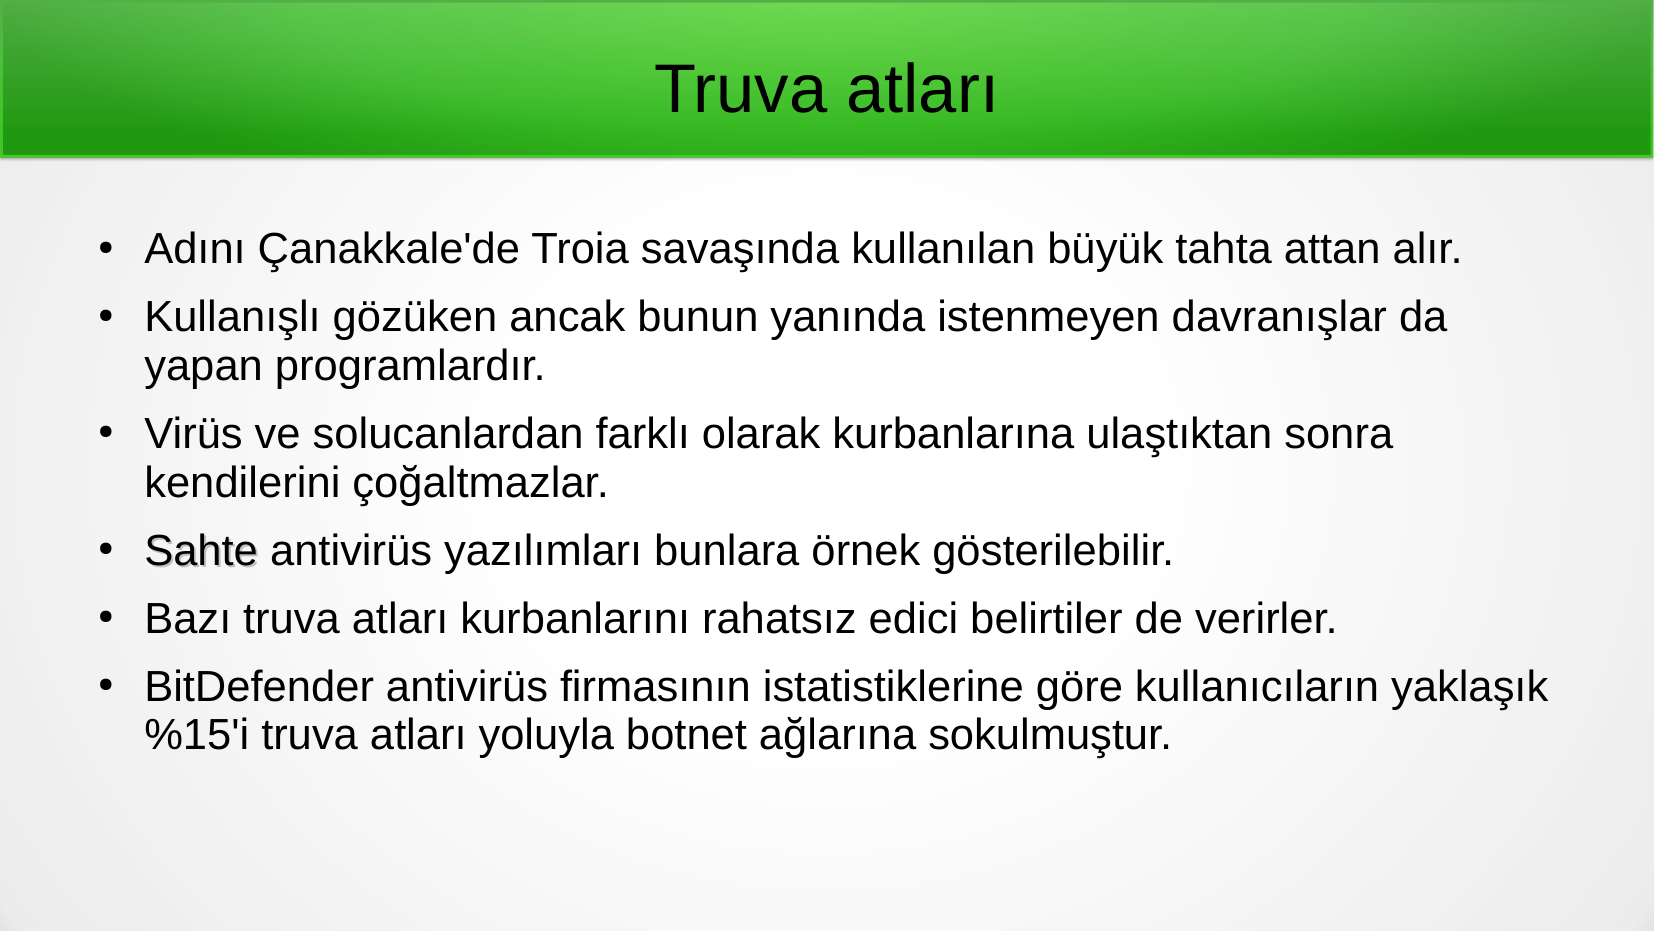

# Truva atları
Adını Çanakkale'de Troia savaşında kullanılan büyük tahta attan alır.
Kullanışlı gözüken ancak bunun yanında istenmeyen davranışlar da yapan programlardır.
Virüs ve solucanlardan farklı olarak kurbanlarına ulaştıktan sonra kendilerini çoğaltmazlar.
Sahte antivirüs yazılımları bunlara örnek gösterilebilir.
Bazı truva atları kurbanlarını rahatsız edici belirtiler de verirler.
BitDefender antivirüs firmasının istatistiklerine göre kullanıcıların yaklaşık %15'i truva atları yoluyla botnet ağlarına sokulmuştur.